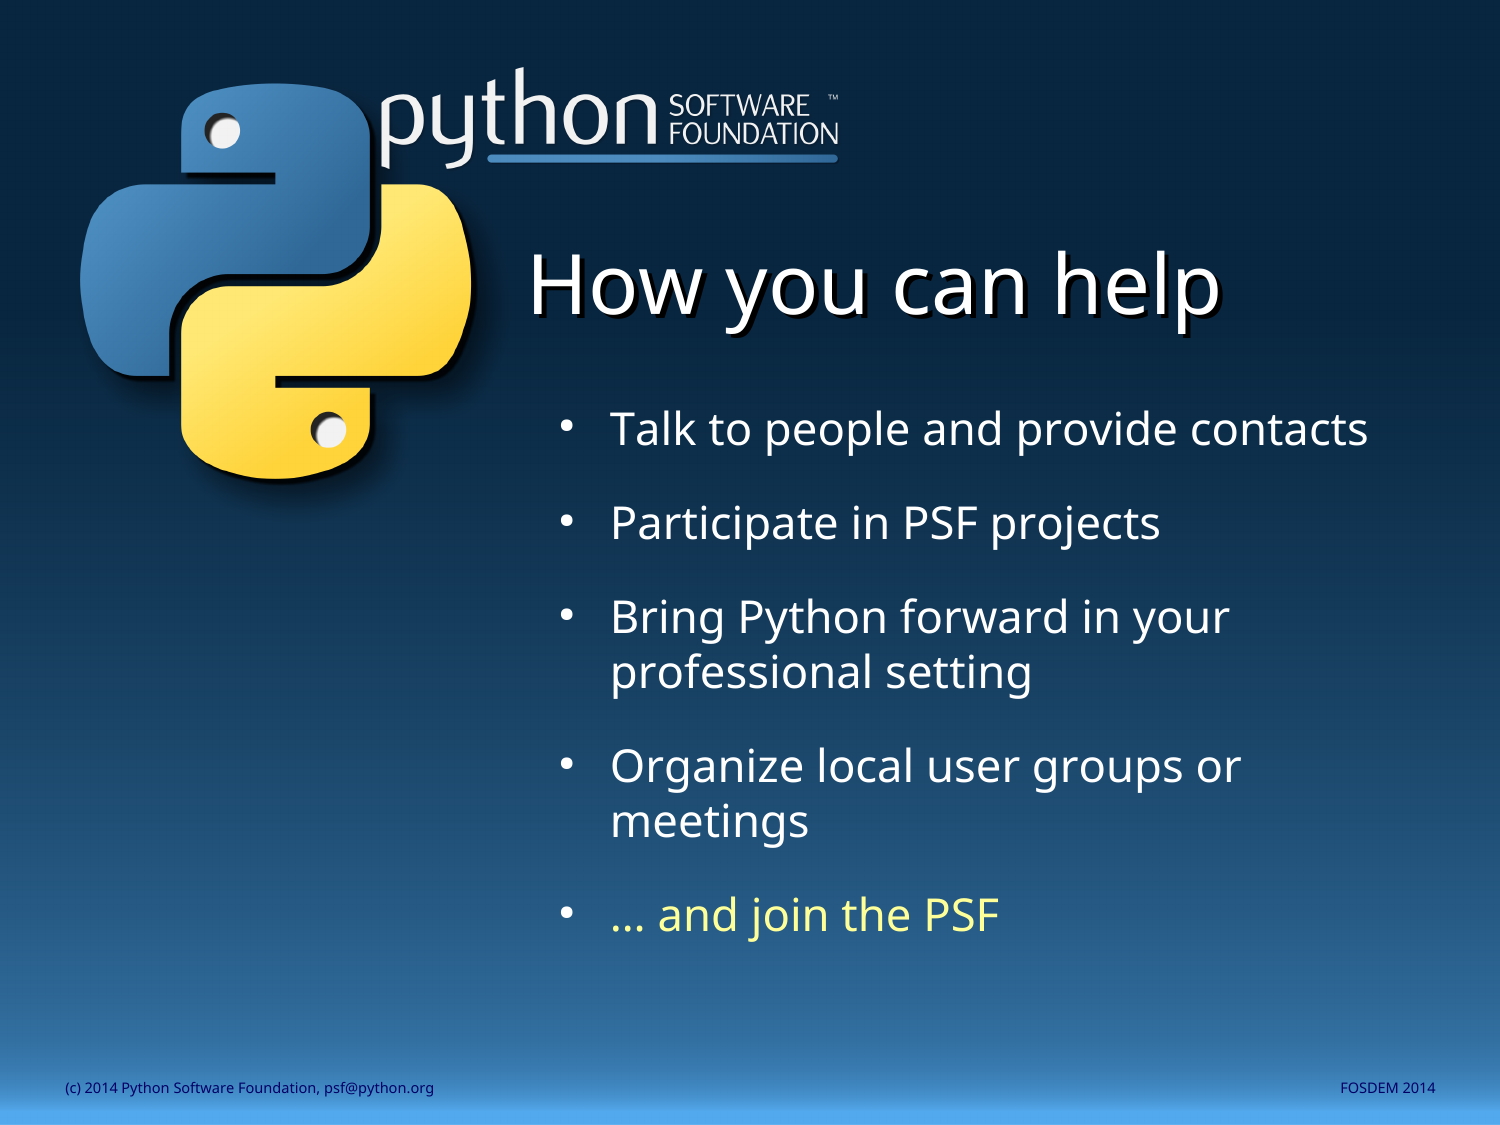

# How you can help
Talk to people and provide contacts
Participate in PSF projects
Bring Python forward in your professional setting
Organize local user groups or meetings
… and join the PSF